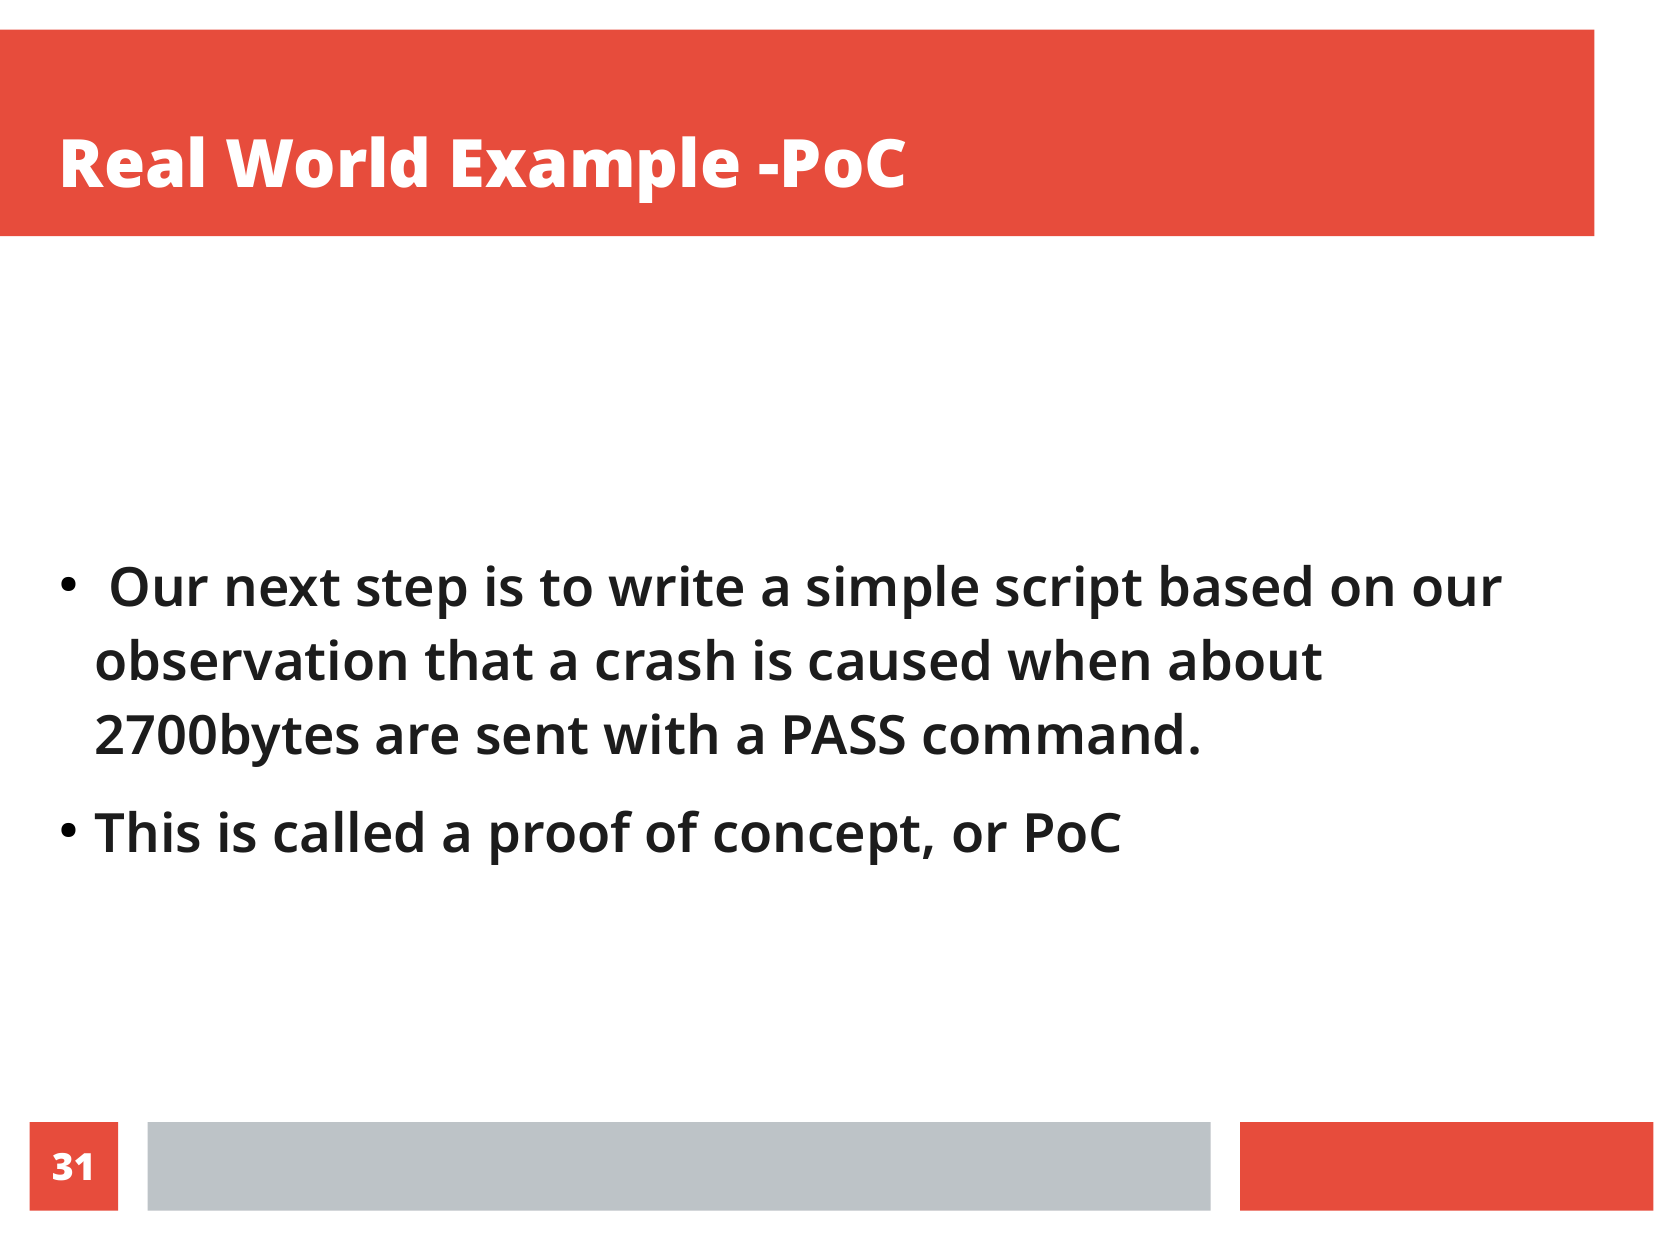

# Real World Example -PoC
 Our next step is to write a simple script based on our observation that a crash is caused when about 2700bytes are sent with a PASS command.
This is called a proof of concept, or PoC
31